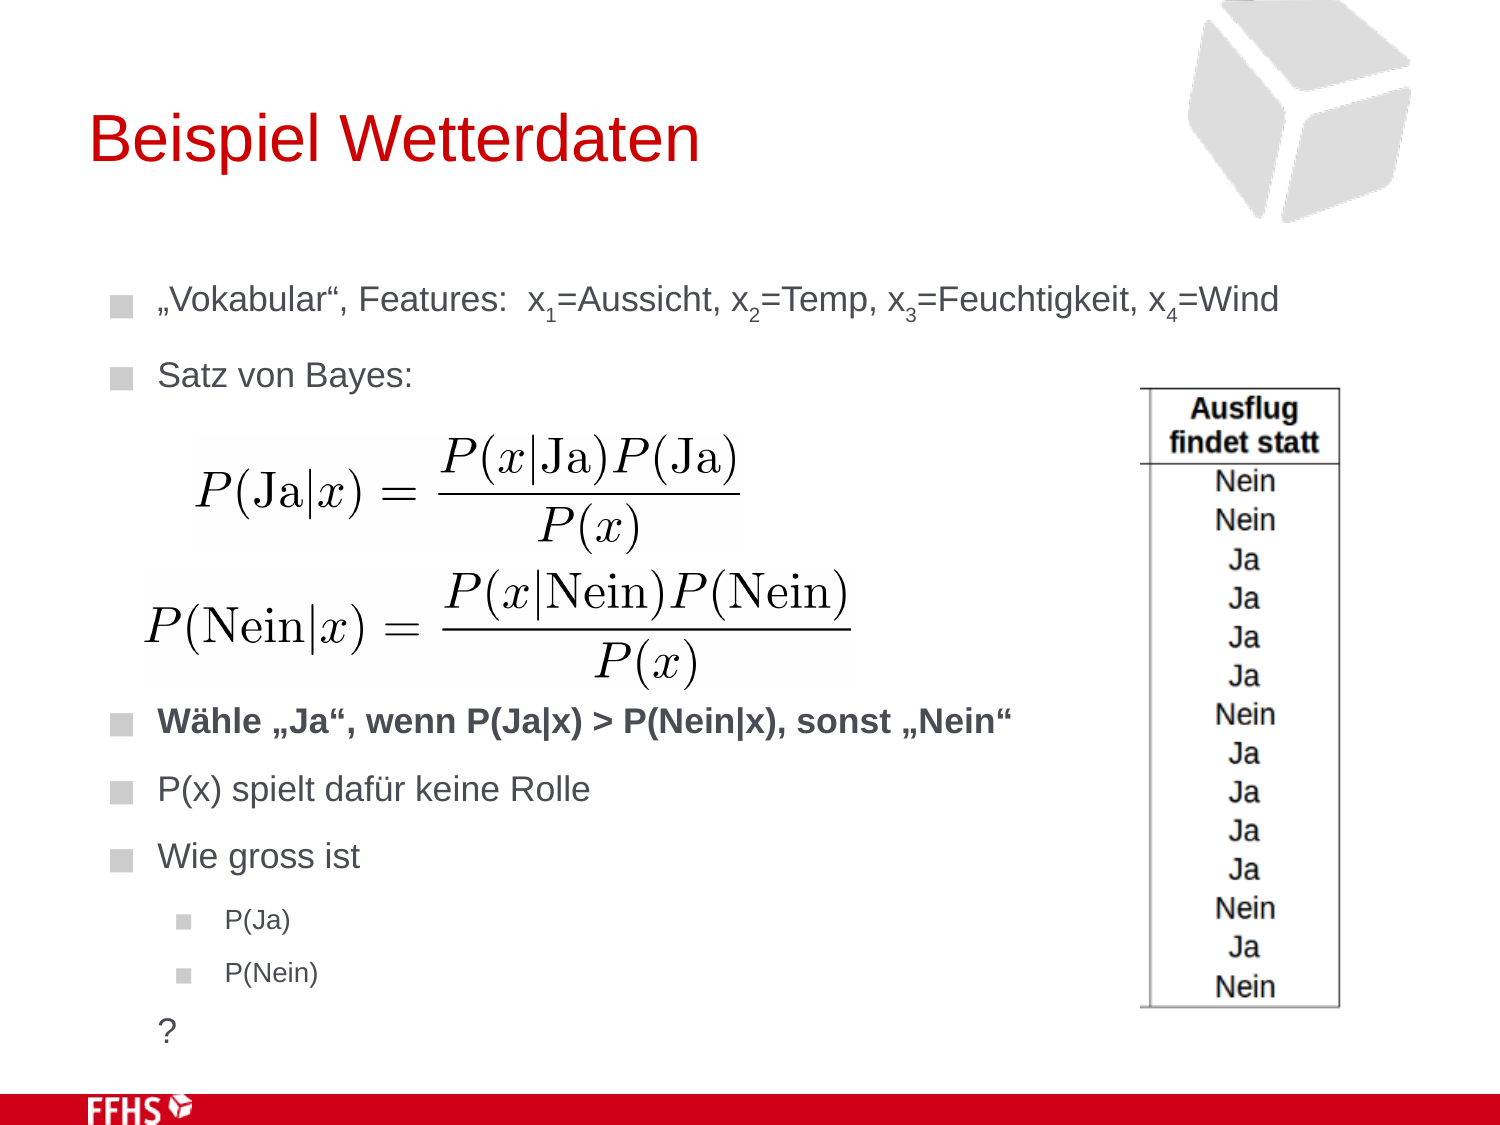

# Beispiel Wetterdaten
„Vokabular“, Features: x1=Aussicht, x2=Temp, x3=Feuchtigkeit, x4=Wind
Satz von Bayes:
Wähle „Ja“, wenn P(Ja|x) > P(Nein|x), sonst „Nein“
P(x) spielt dafür keine Rolle
Wie gross ist
P(Ja)
P(Nein)
?